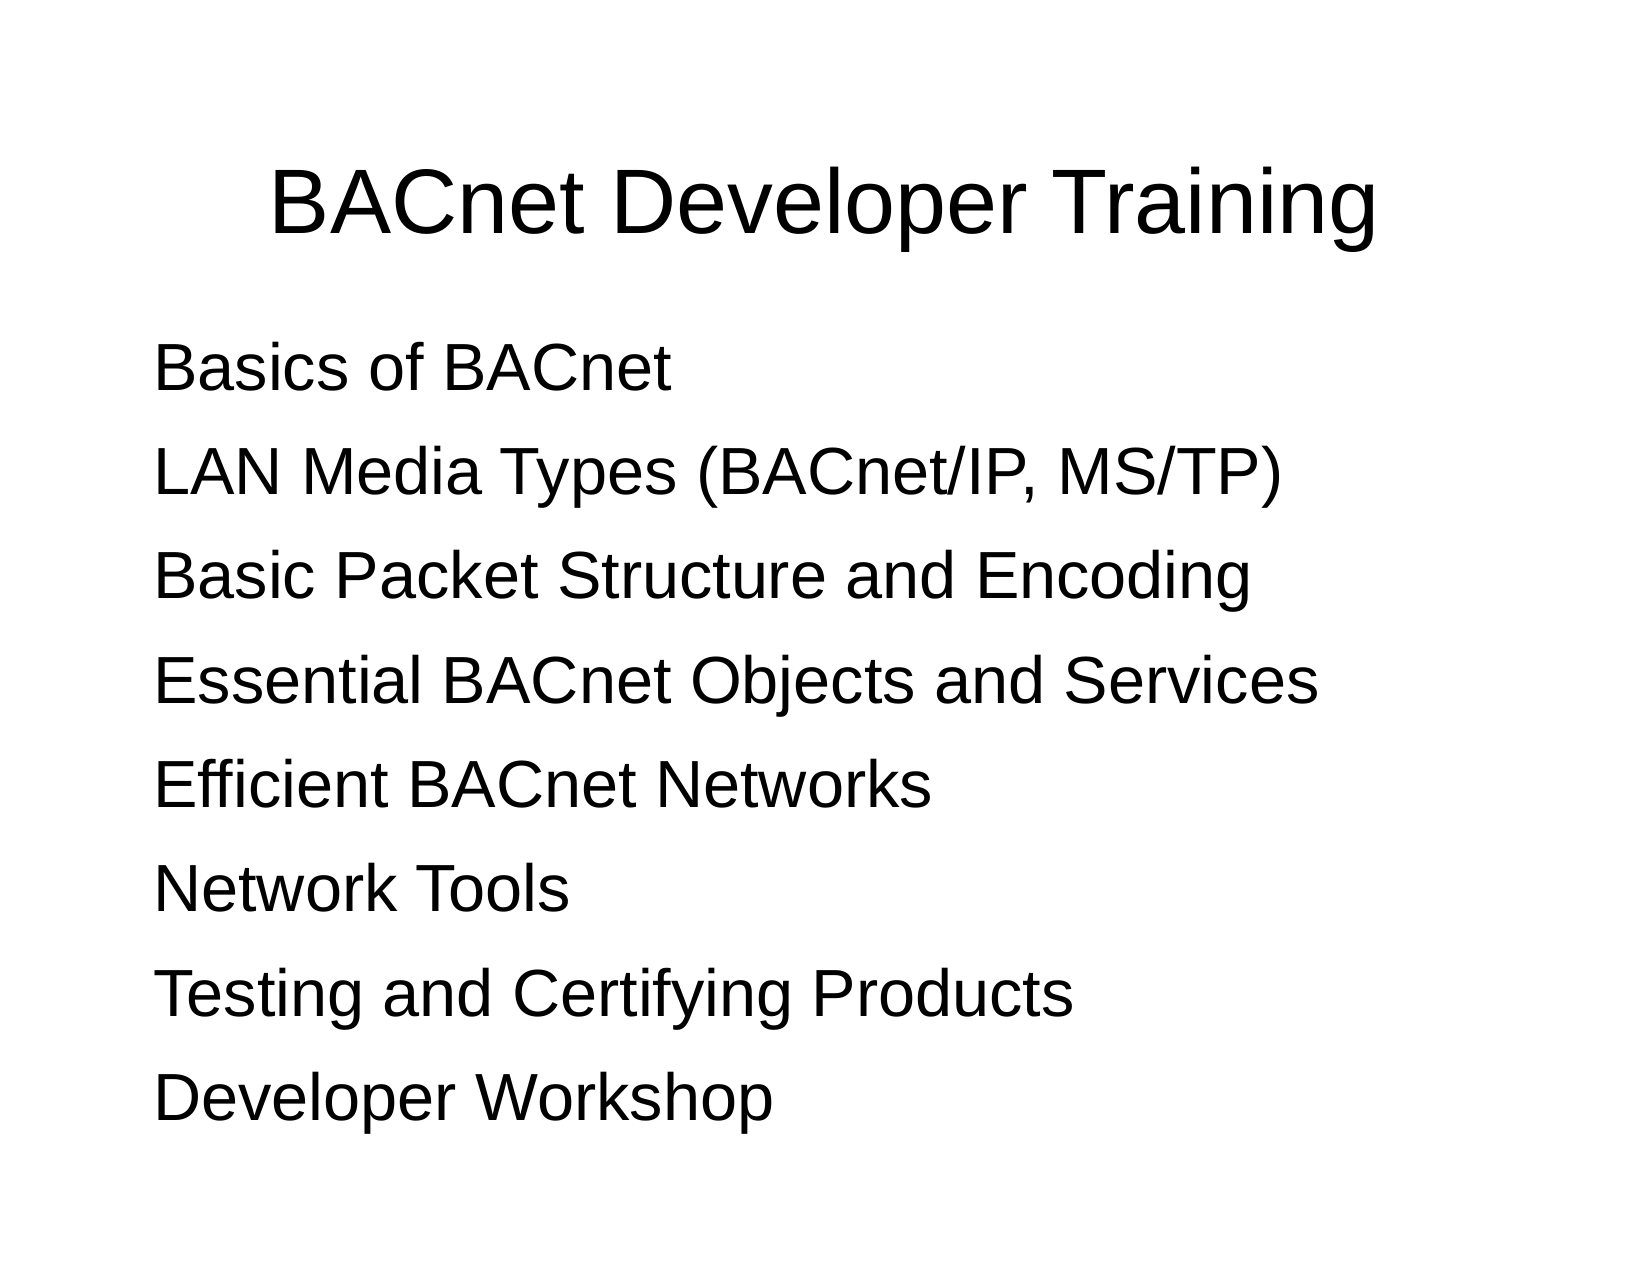

# BACnet Developer Training
Basics of BACnet
LAN Media Types (BACnet/IP, MS/TP)
Basic Packet Structure and Encoding
Essential BACnet Objects and Services
Efficient BACnet Networks
Network Tools
Testing and Certifying Products
Developer Workshop